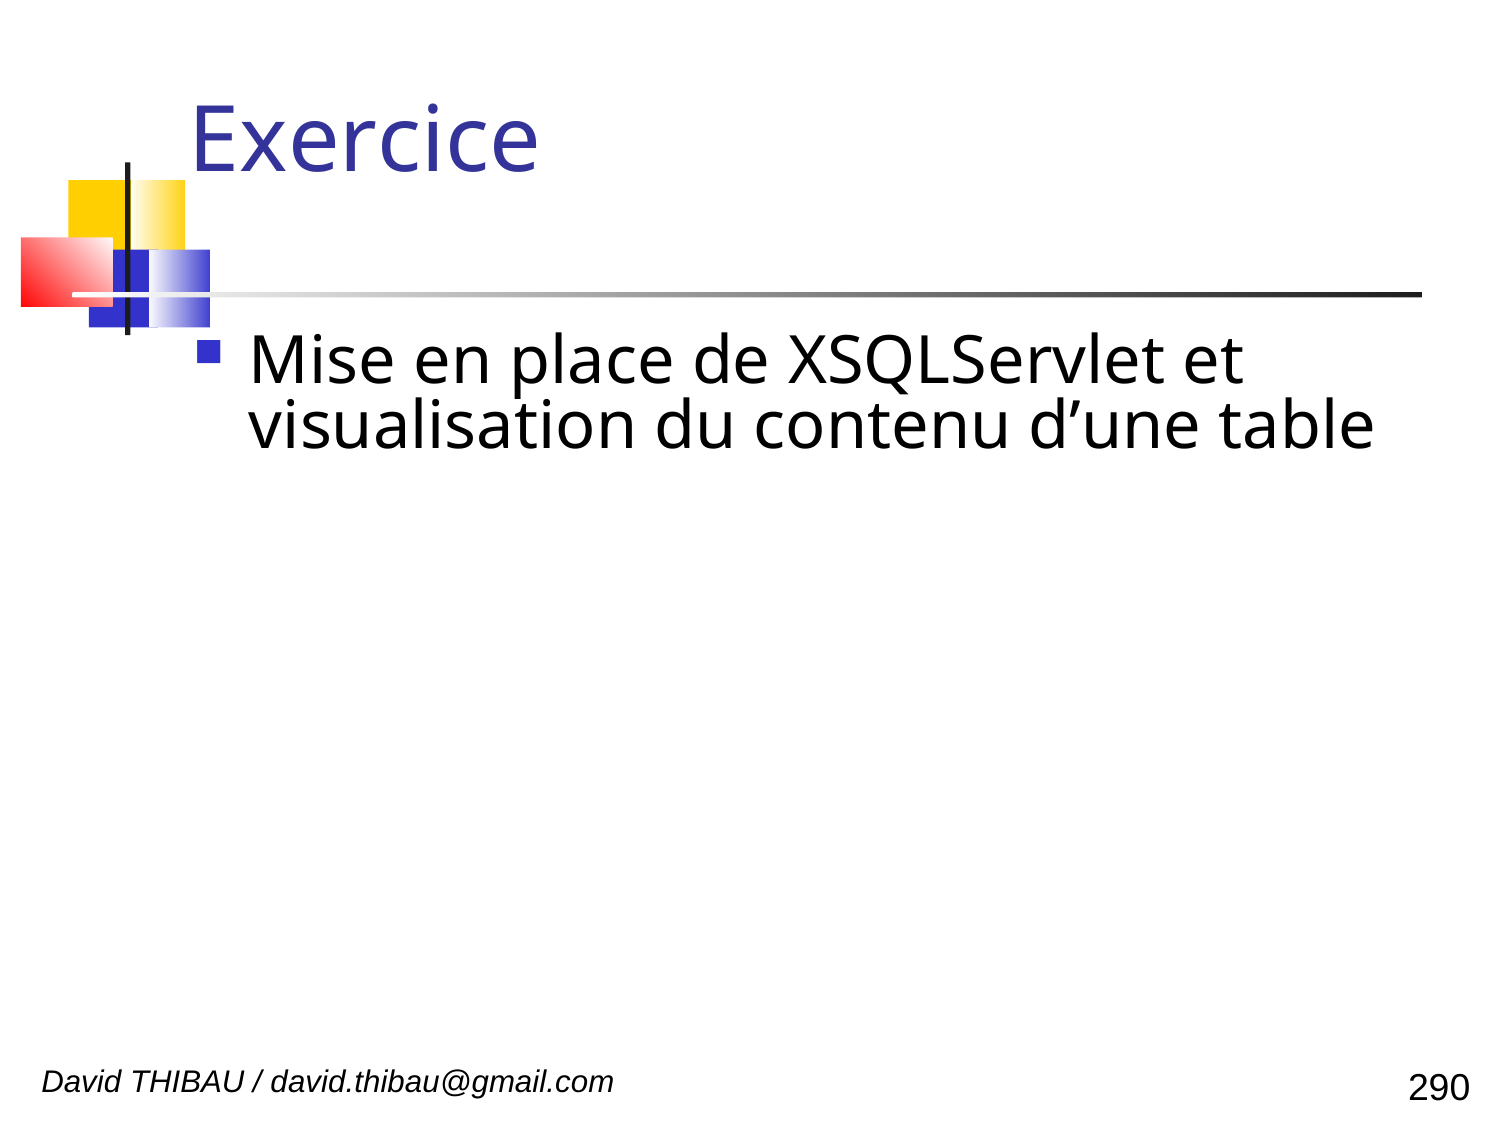

# Exercice
Mise en place de XSQLServlet et visualisation du contenu d’une table